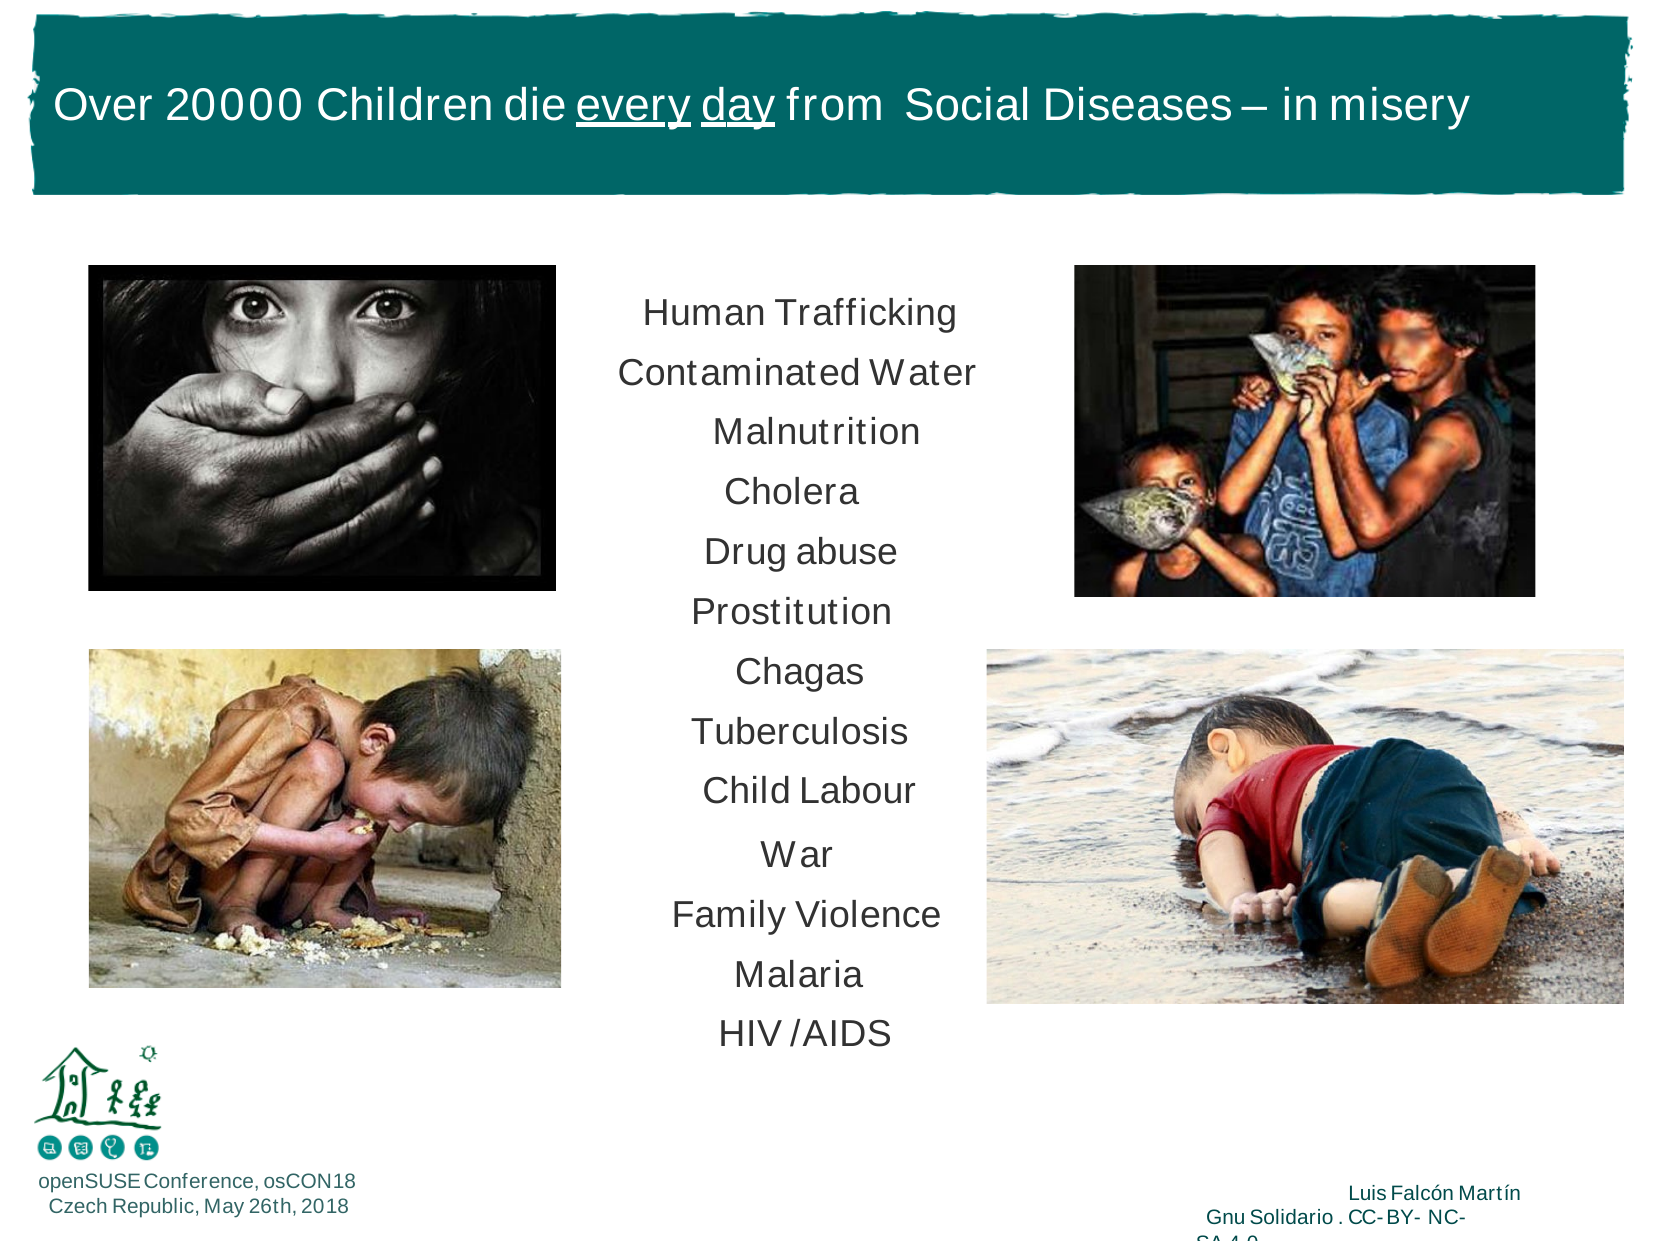

# Over20000Childrendieeverydayfrom SocialDiseases–inmisery
HumanTrafficking ContaminatedWater Malnutrition Cholera Drugabuse Prostitution Chagas Tuberculosis ChildLabour
War FamilyViolence
Malaria HIV/AIDS
openSUSEConference,osCON18 CzechRepublic,May26th,2018
LuisFalcónMartín GnuSolidario.CC-BY-NC-SA4.0